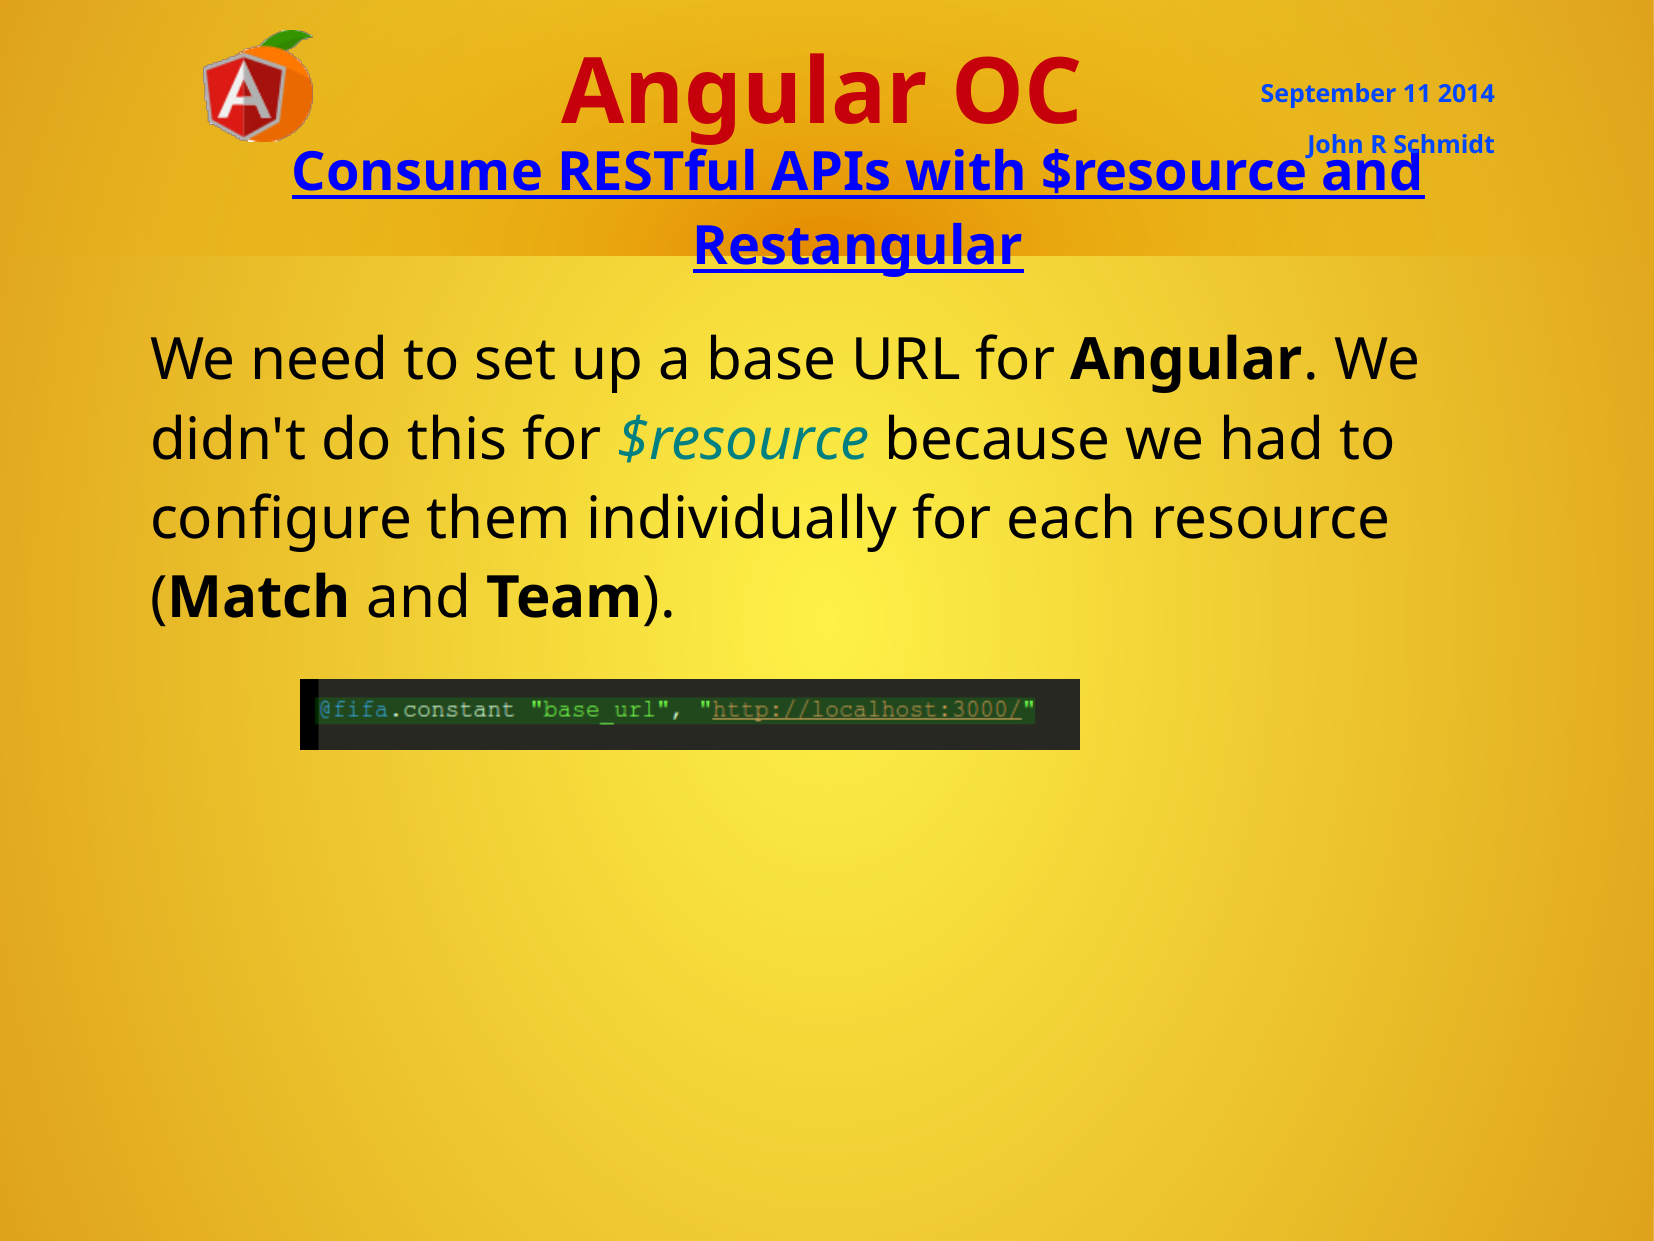

# Angular OC
September 11 2014
John R Schmidt
Consume RESTful APIs with $resource and Restangular
We need to set up a base URL for Angular. We didn't do this for $resource because we had to configure them individually for each resource (Match and Team).